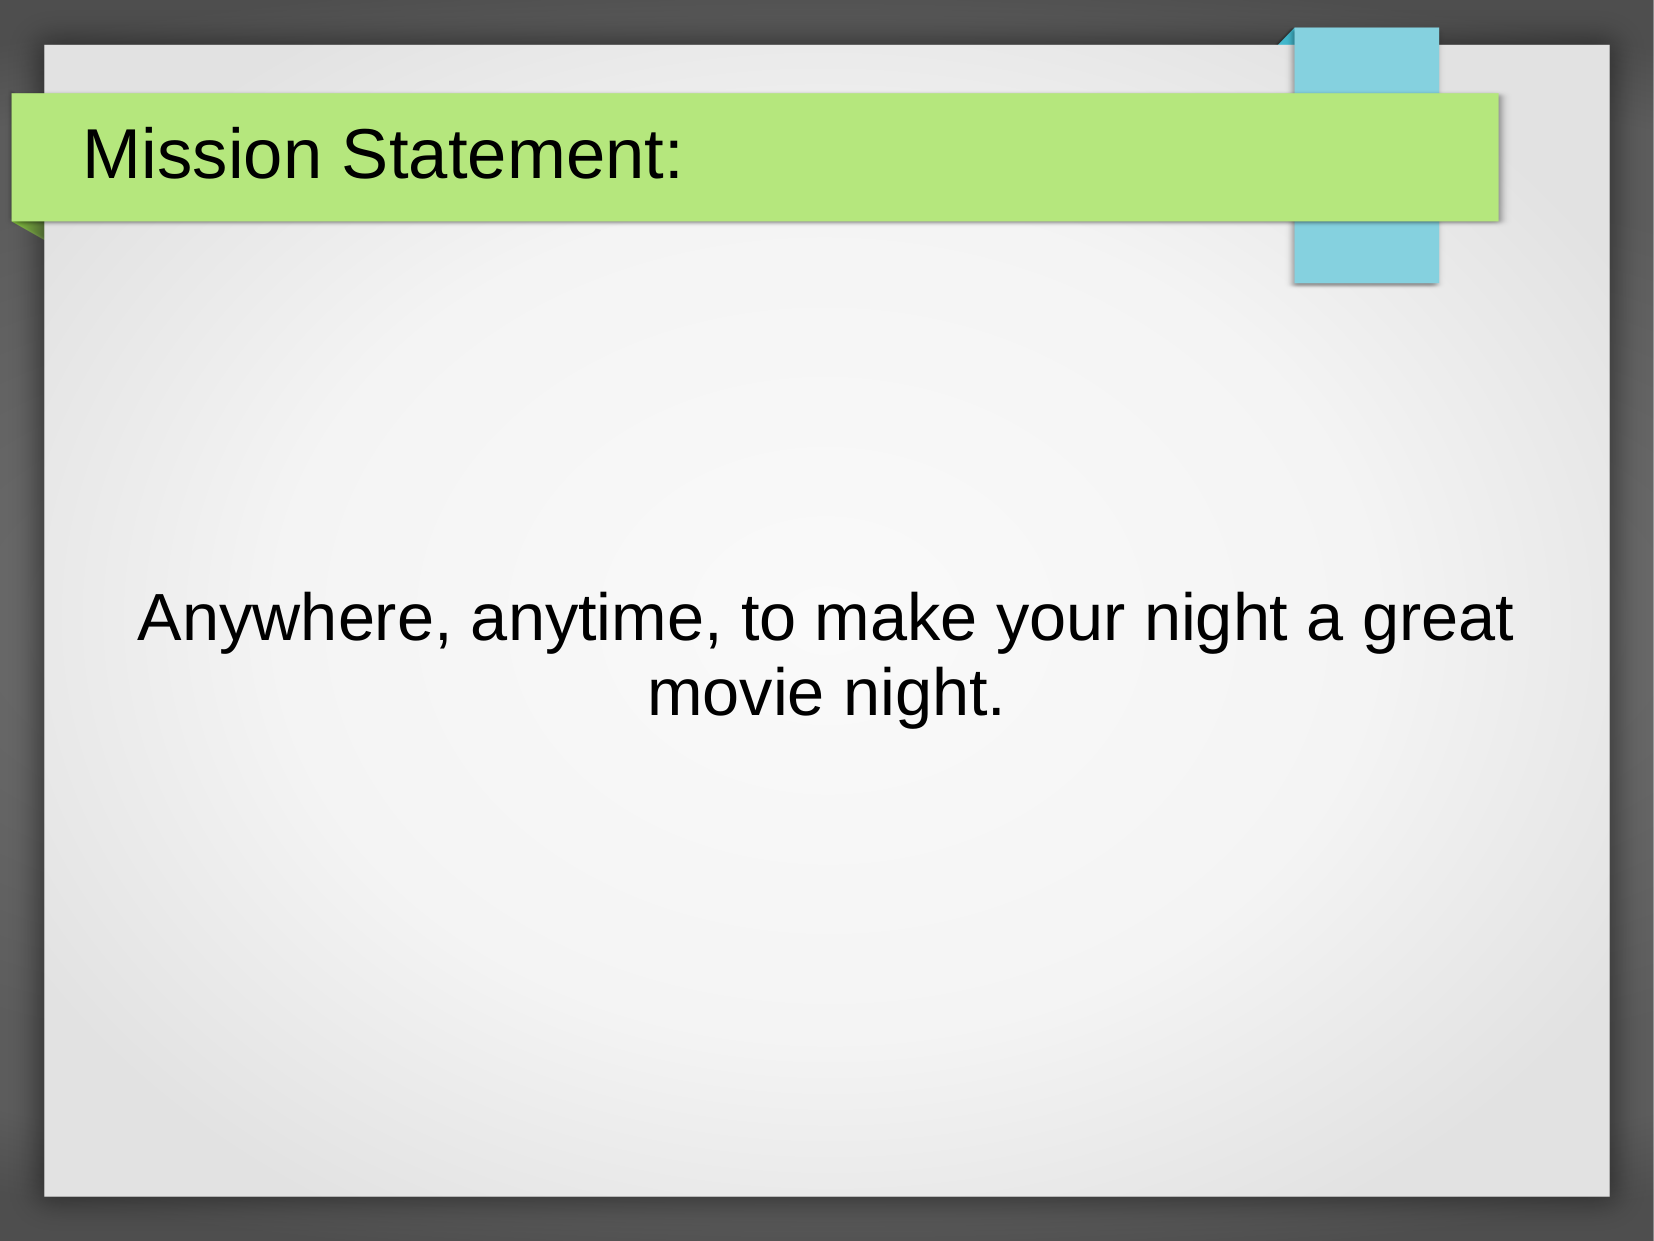

# Mission Statement:
Anywhere, anytime, to make your night a great movie night.